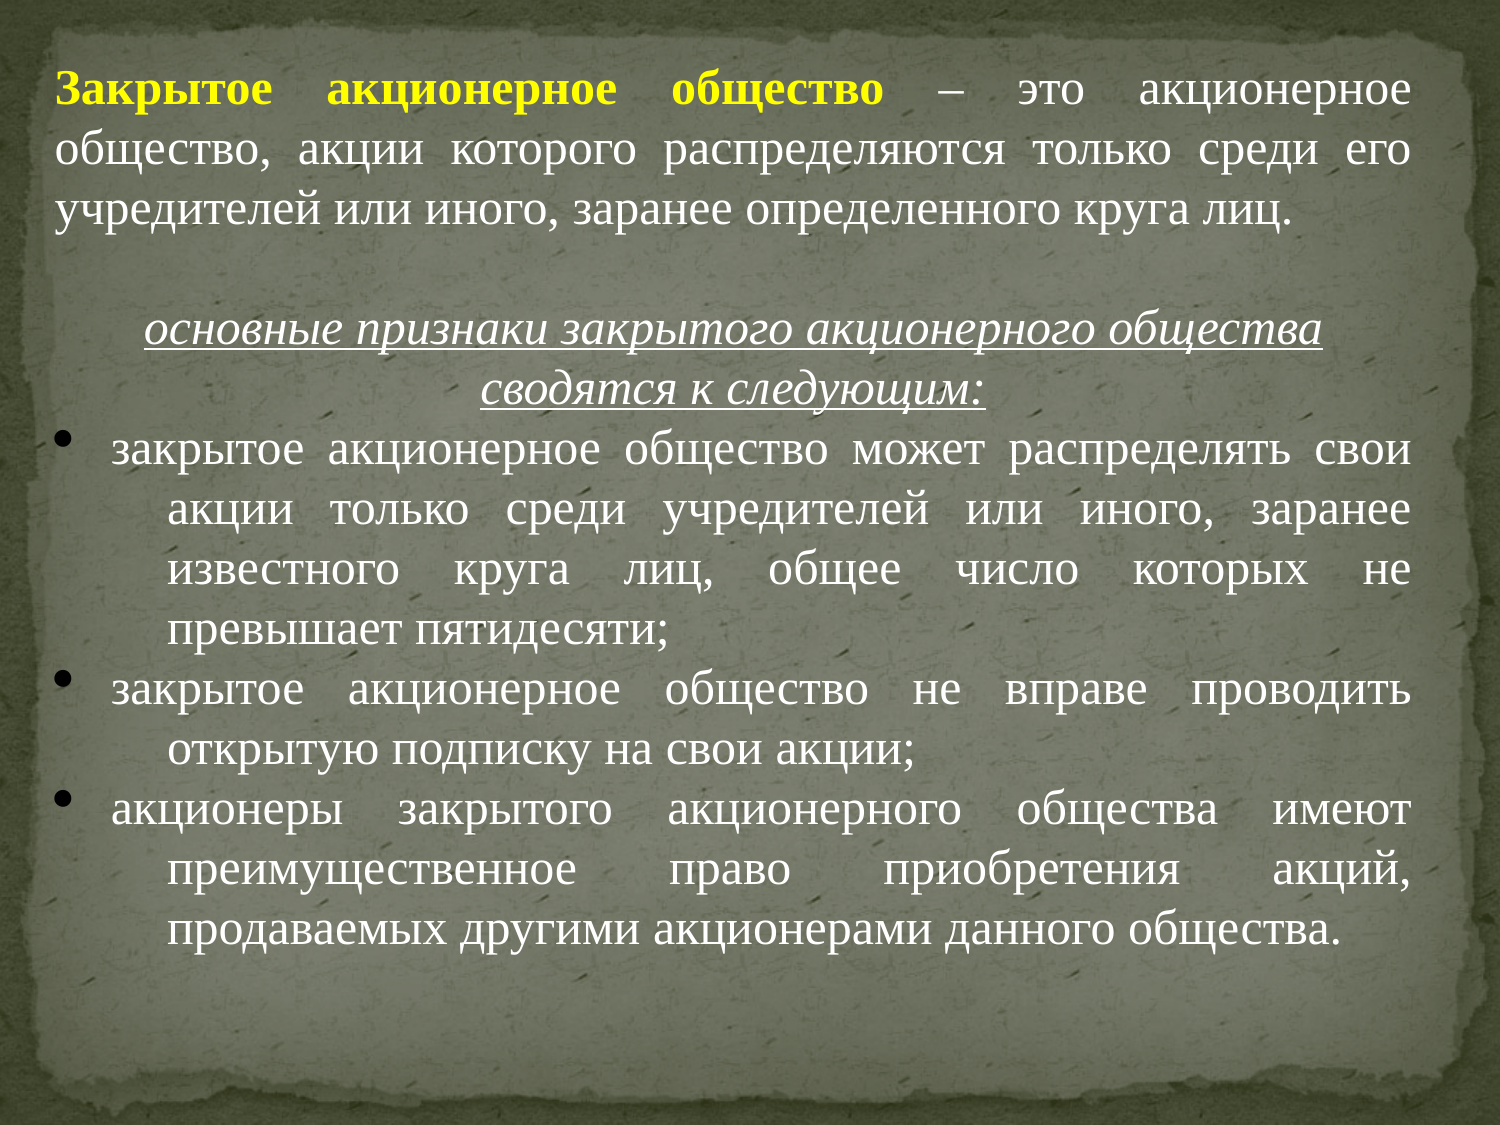

Закрытое акционерное общество – это акционерное общество, акции которого распределяются только среди его учредителей или иного, заранее определенного круга лиц.
основные признаки закрытого акционерного общества сводятся к следующим:
закрытое акционерное общество может распределять свои акции только среди учредителей или иного, заранее известного круга лиц, общее число которых не превышает пятидесяти;
закрытое акционерное общество не вправе проводить открытую подписку на свои акции;
акционеры закрытого акционерного общества имеют преимущественное право приобретения акций, продаваемых другими акционерами данного общества.